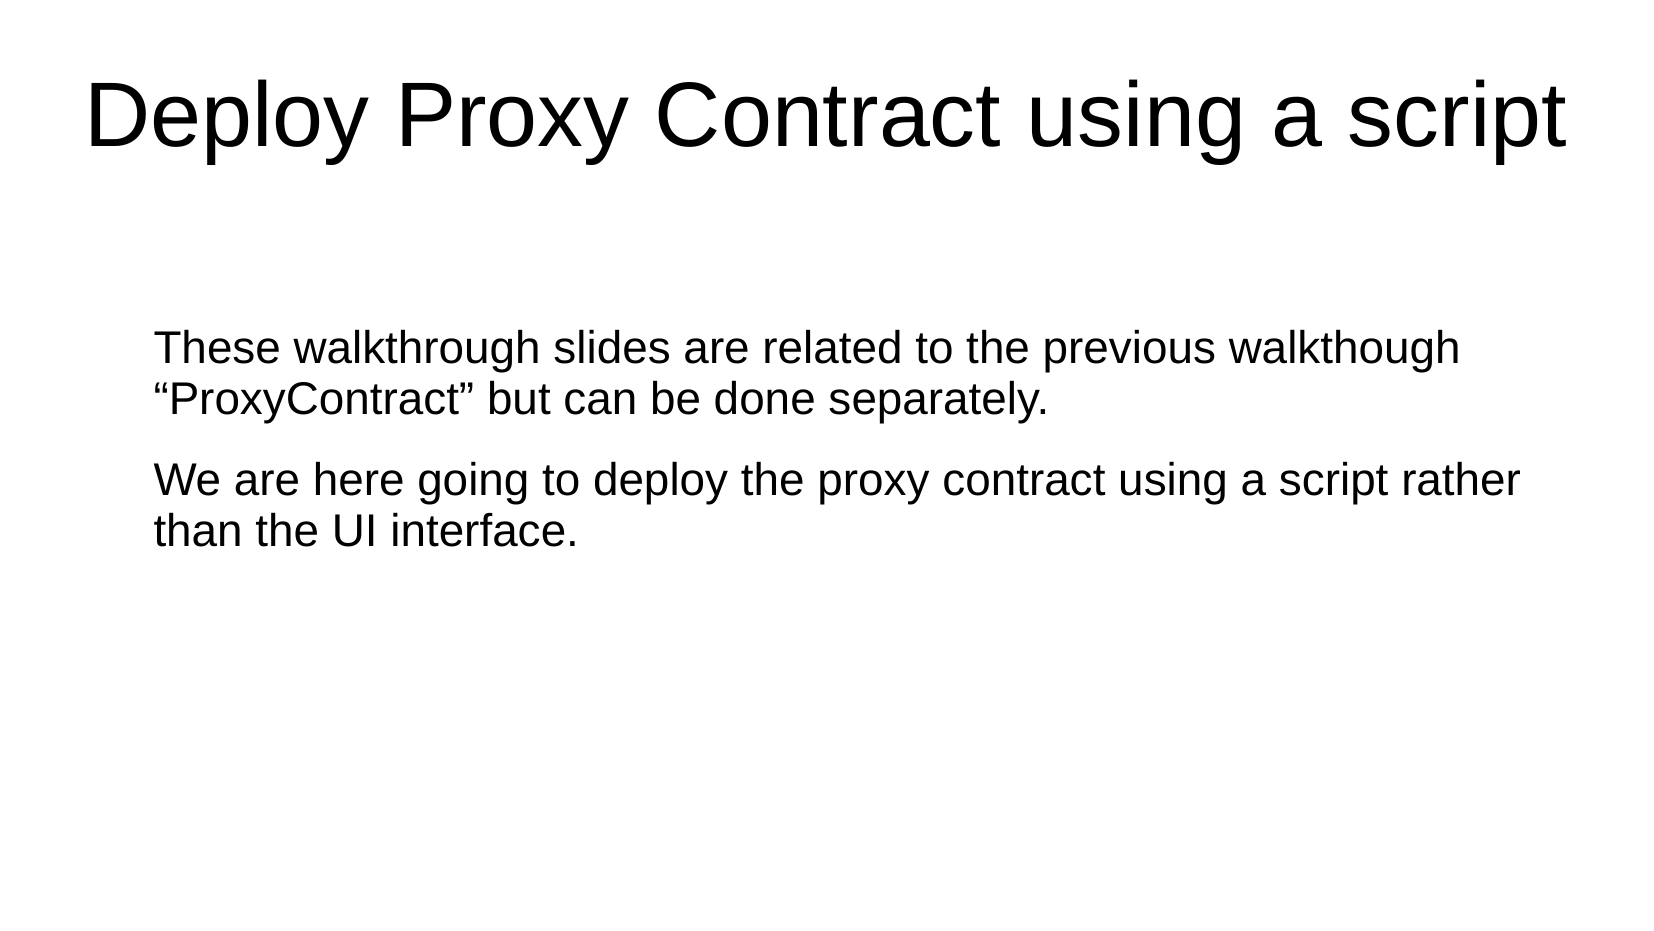

# Deploy Proxy Contract using a script
These walkthrough slides are related to the previous walkthough “ProxyContract” but can be done separately.
We are here going to deploy the proxy contract using a script rather than the UI interface.